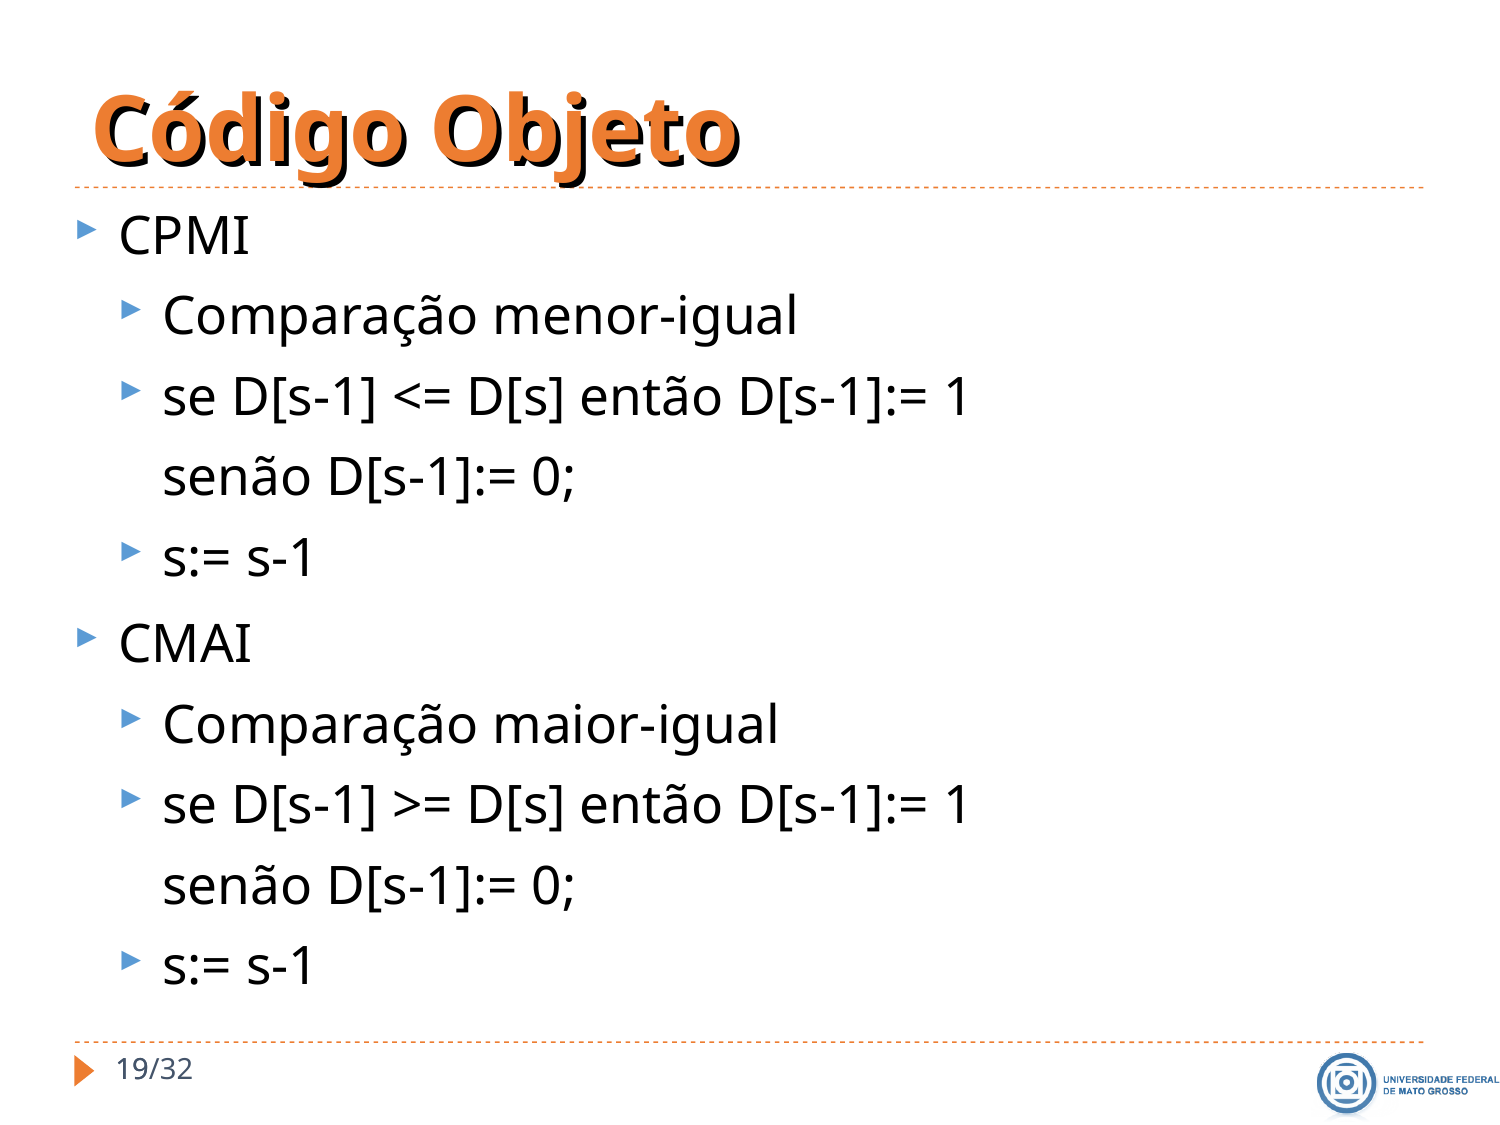

# Código Objeto
CPMI
Comparação menor-igual
se D[s-1] <= D[s] então D[s-1]:= 1
senão D[s-1]:= 0;
s:= s-1
CMAI
Comparação maior-igual
se D[s-1] >= D[s] então D[s-1]:= 1
senão D[s-1]:= 0;
s:= s-1
19